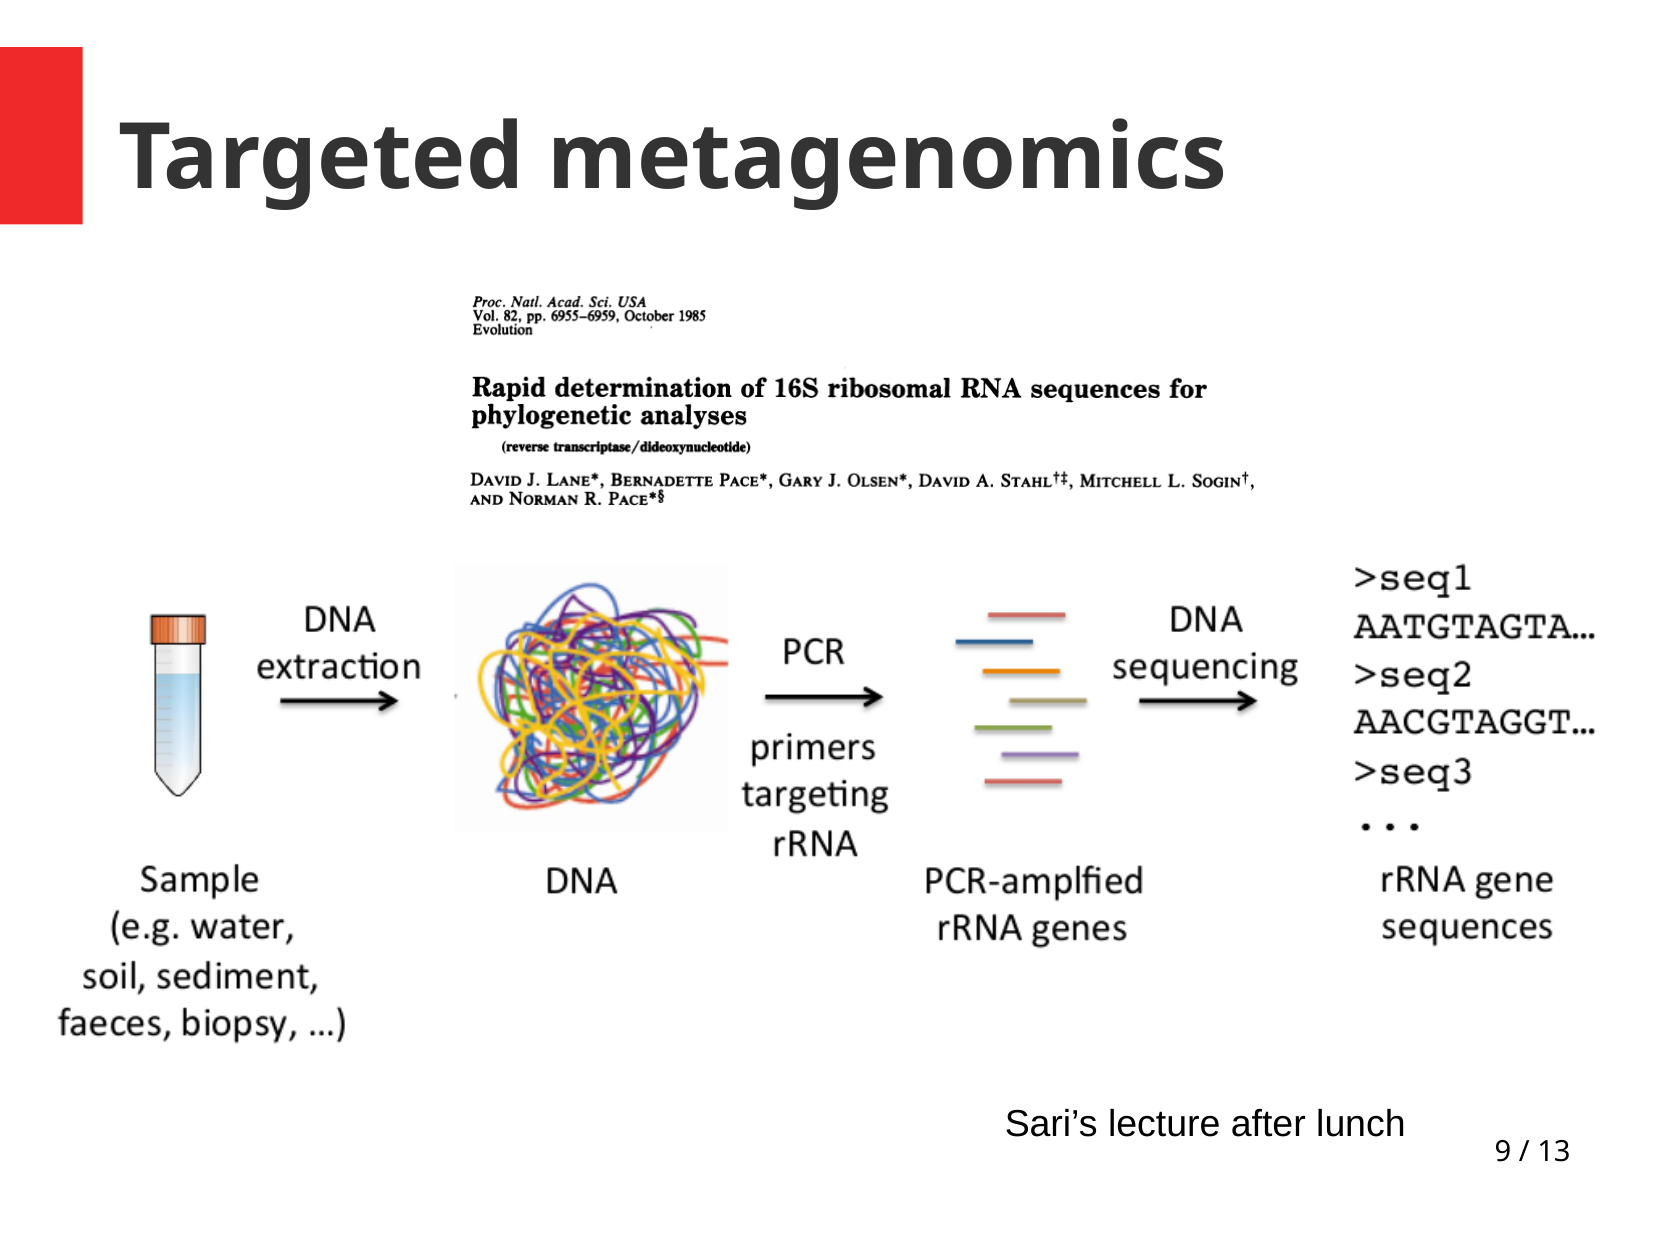

# Targeted metagenomics
Sari’s lecture after lunch
9